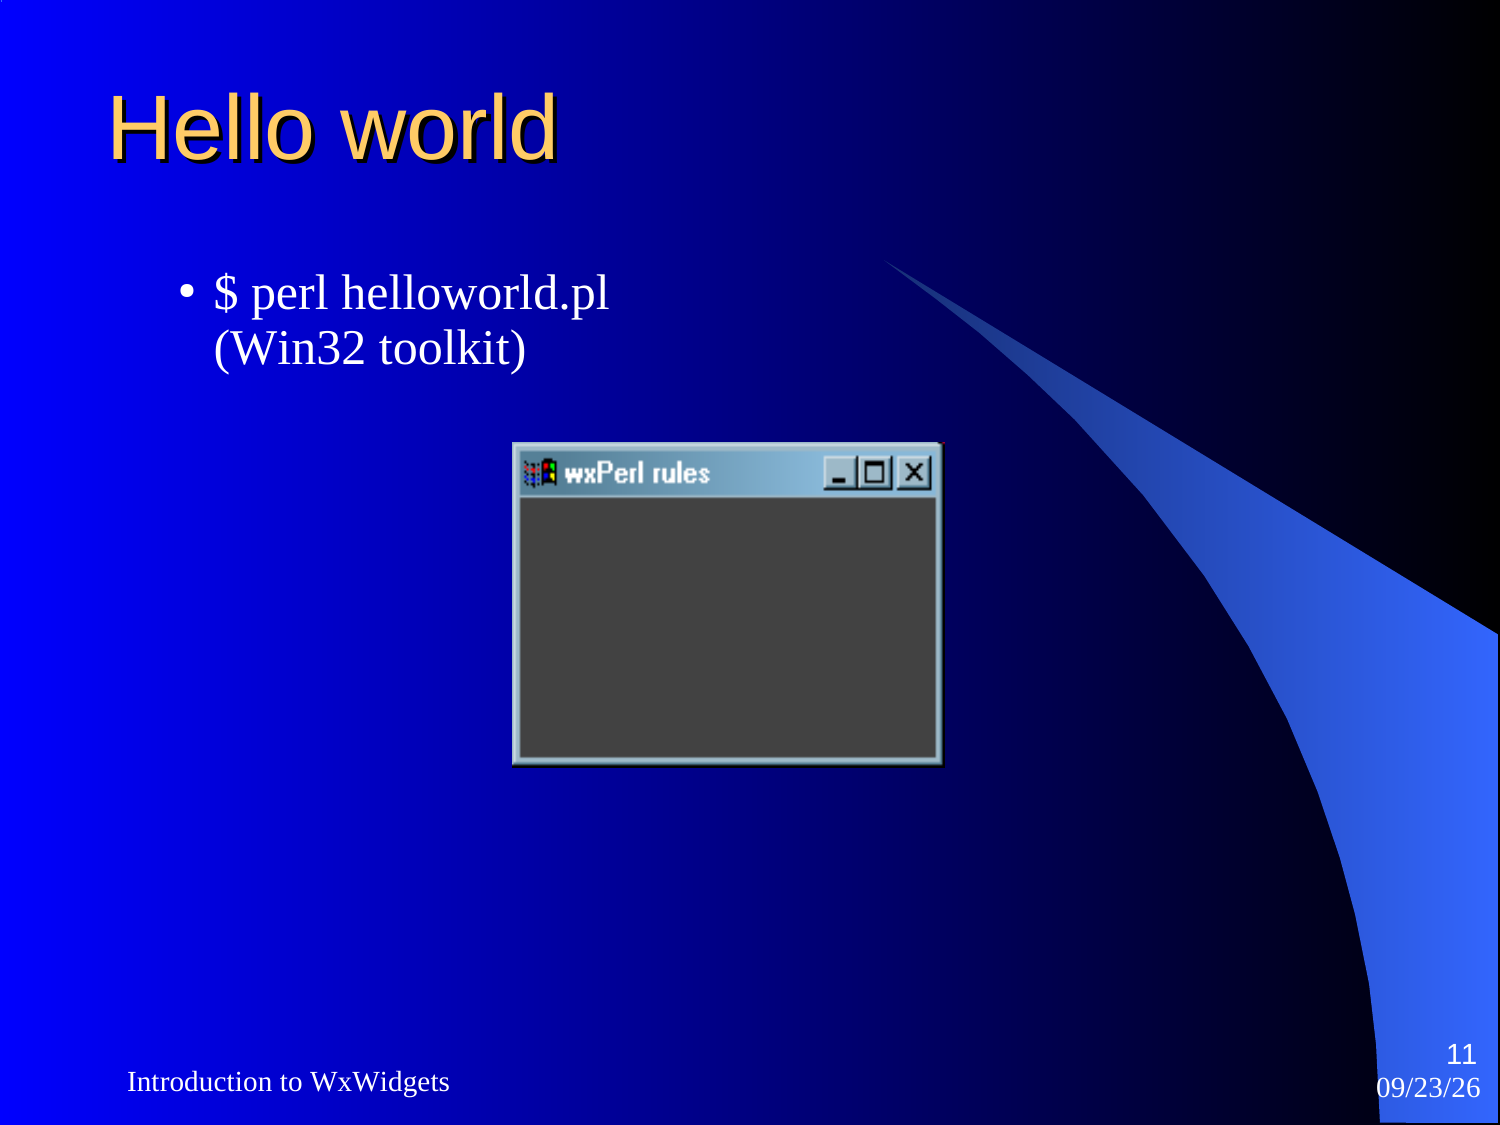

# Hello world
$ perl helloworld.pl
(Win32 toolkit)
11
Introduction to WxWidgets